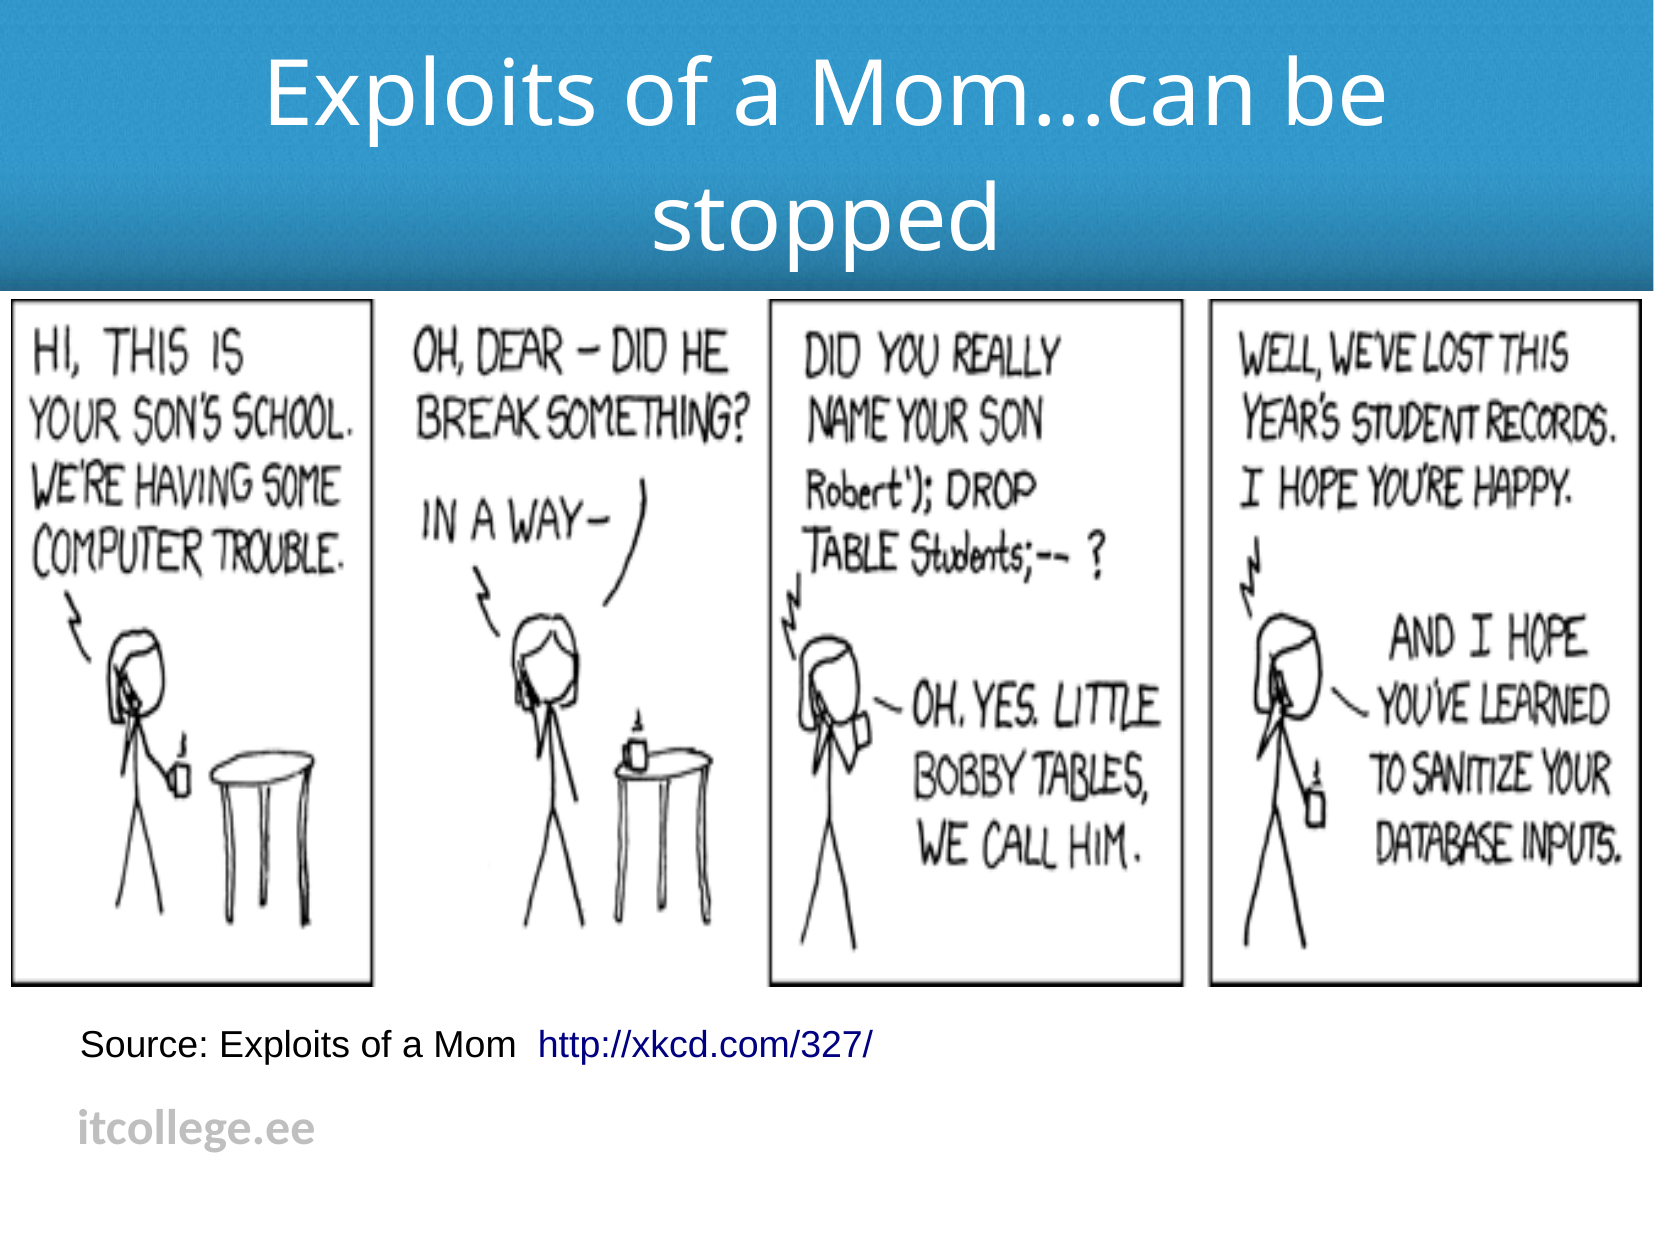

# Exploits of a Mom...can be stopped
Source: Exploits of a Mom http://xkcd.com/327/